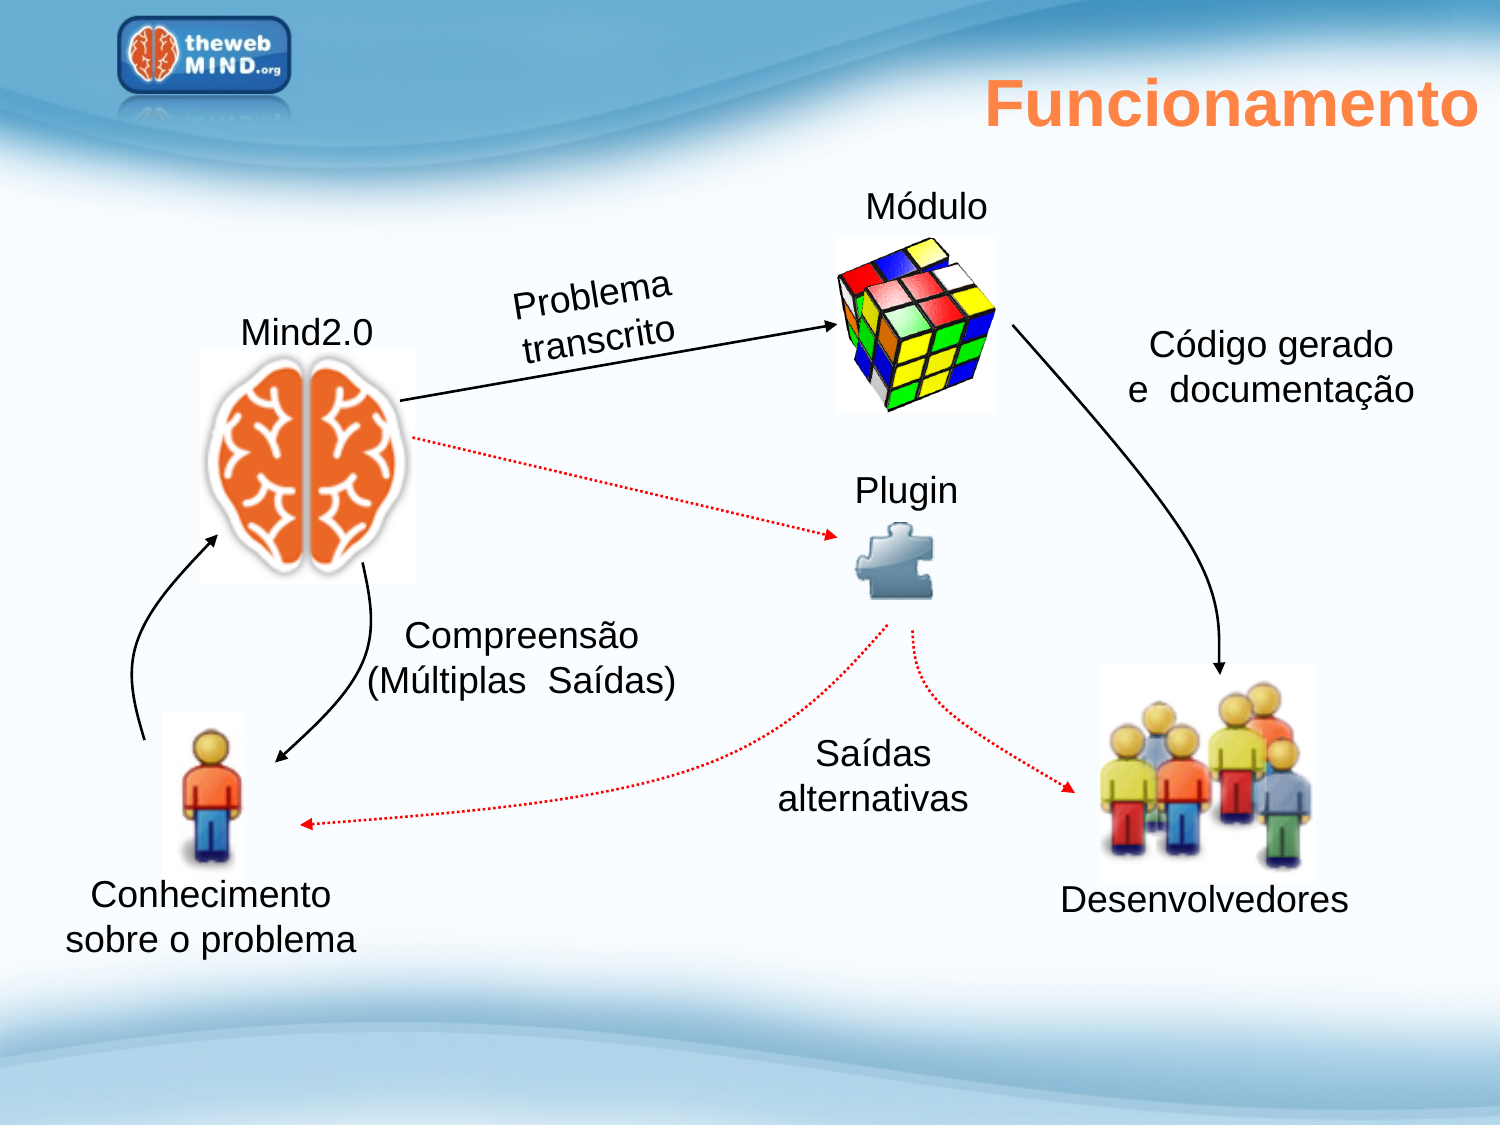

Funcionamento
Módulo
Problema
transcrito
Mind2.0
Código gerado
e documentação
Plugin
Compreensão
(Múltiplas Saídas)
Saídas
alternativas
Conhecimento
sobre o problema
Desenvolvedores